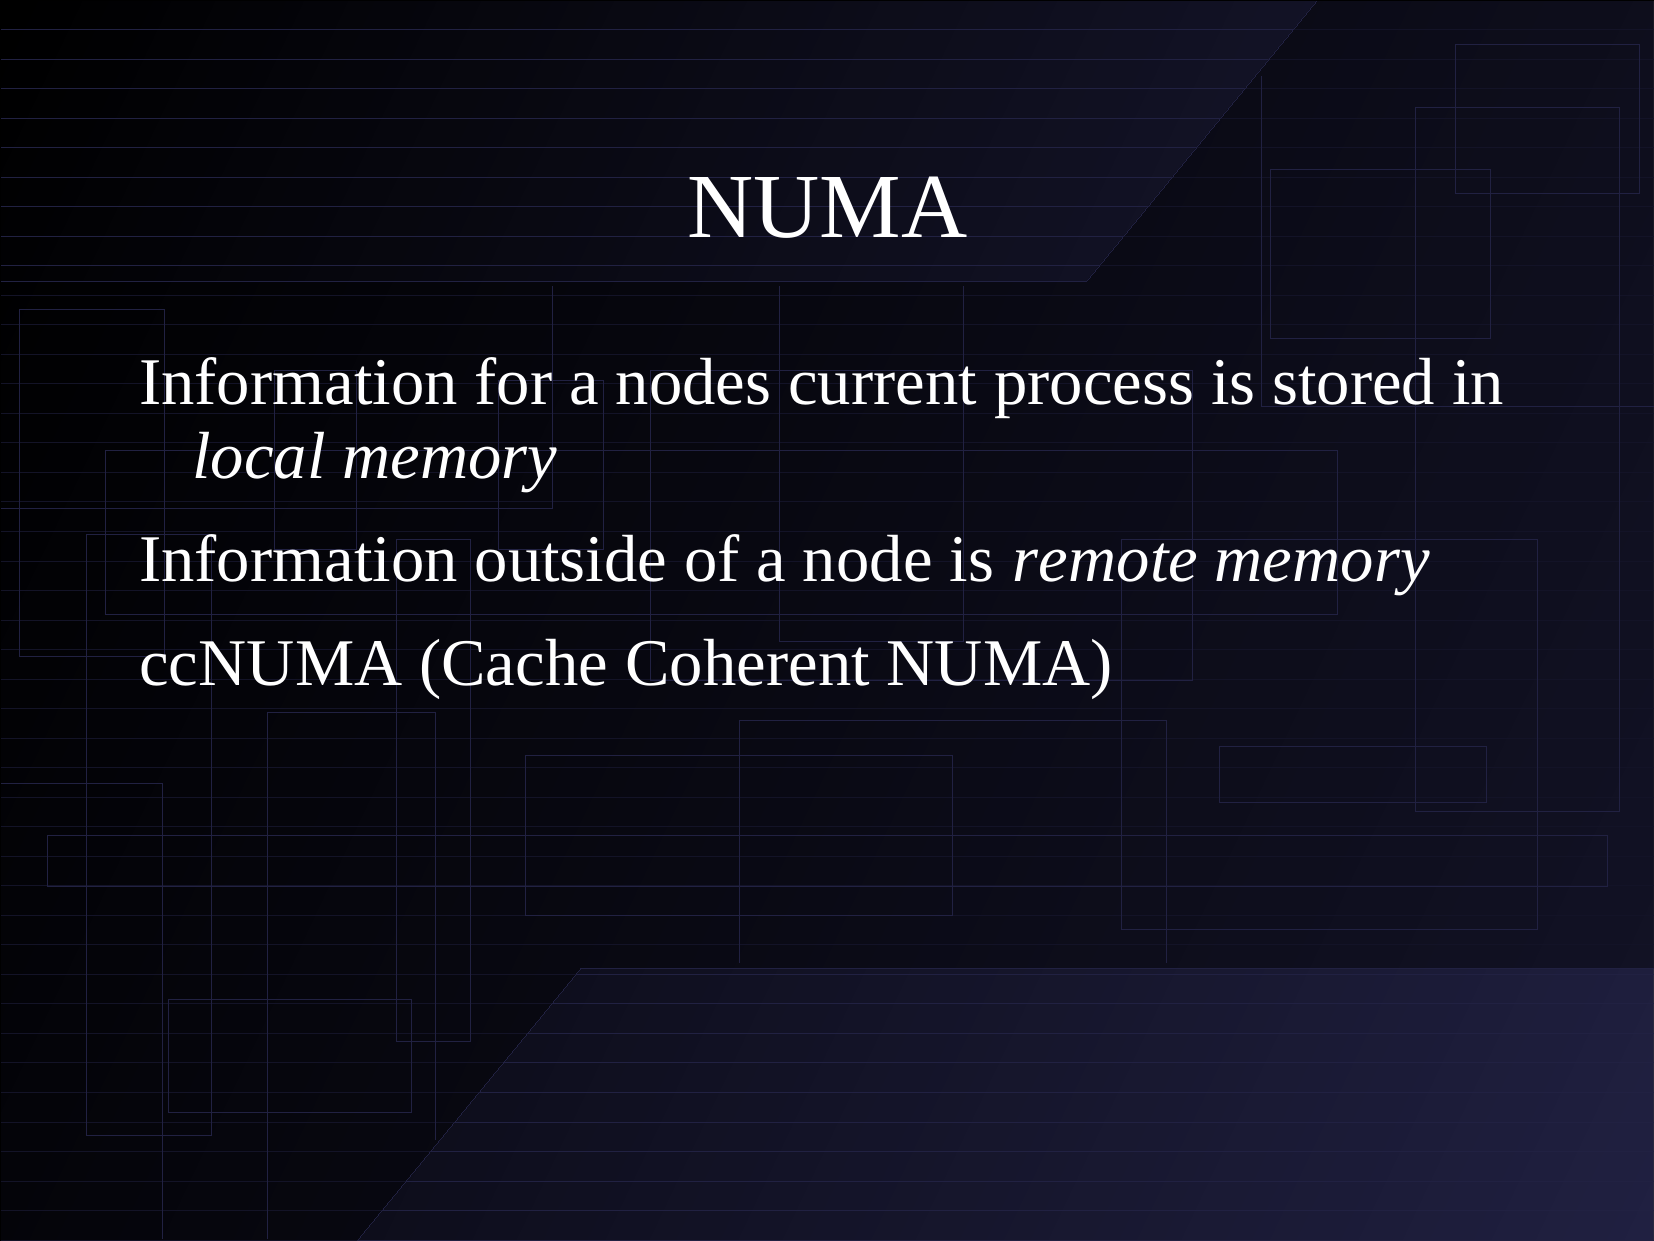

# NUMA
Information for a nodes current process is stored in local memory
Information outside of a node is remote memory
ccNUMA (Cache Coherent NUMA)